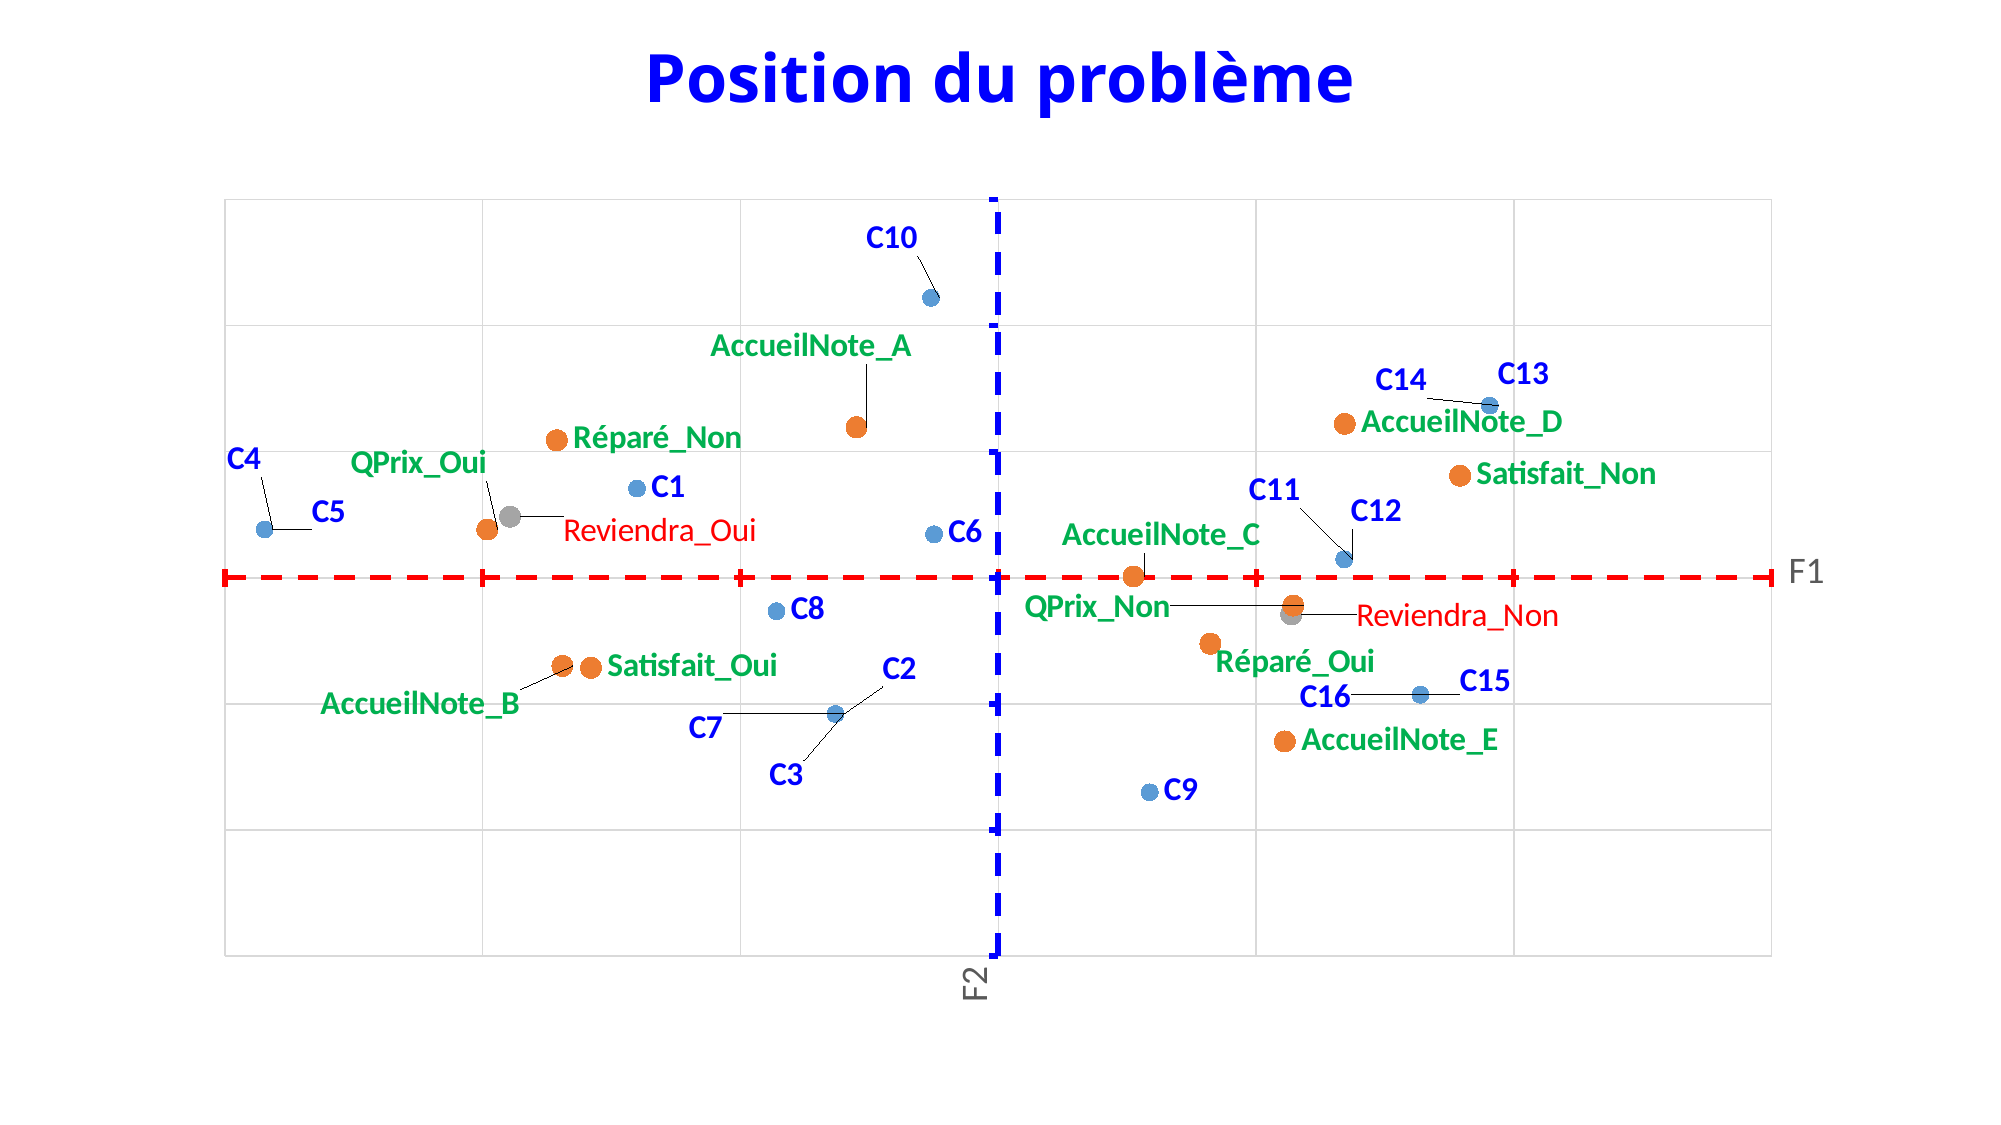

# Position du problème
### Chart
| Category | Clients | Varaibles | illustrative |
|---|---|---|---|